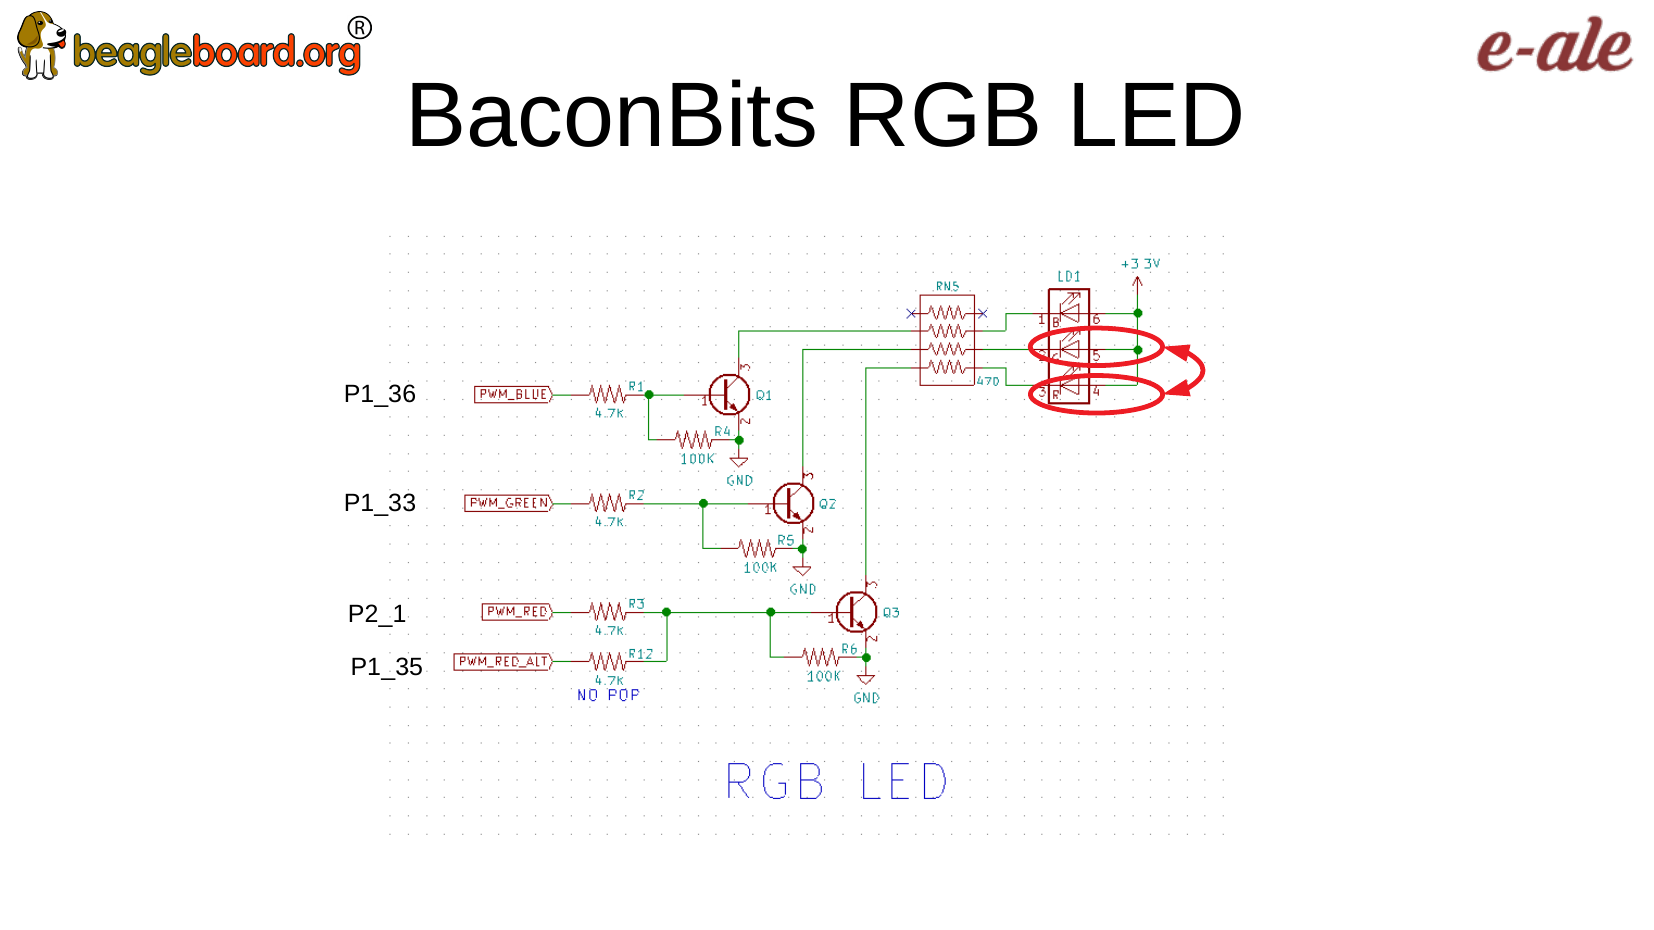

# BaconBits RGB LED
P1_36
P1_33
P2_1
P1_35